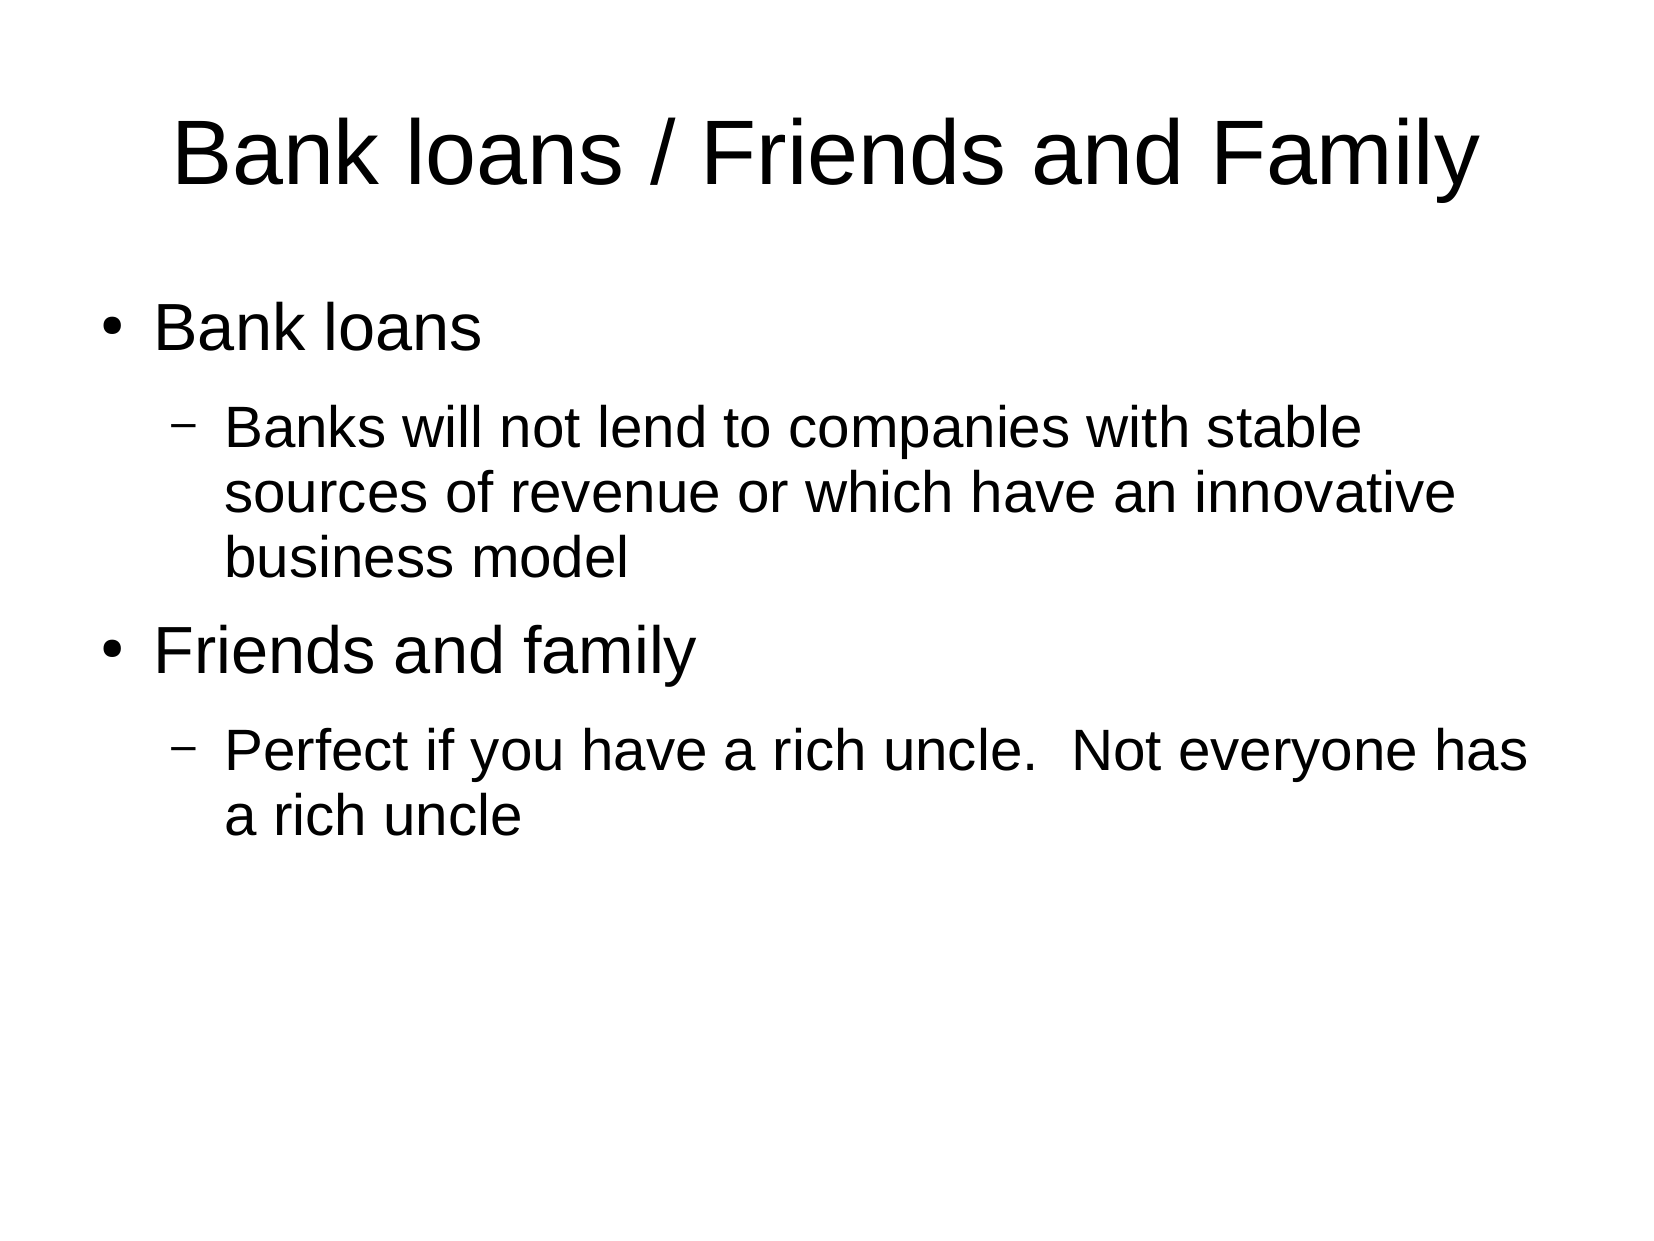

# Bank loans / Friends and Family
Bank loans
Banks will not lend to companies with stable sources of revenue or which have an innovative business model
Friends and family
Perfect if you have a rich uncle. Not everyone has a rich uncle